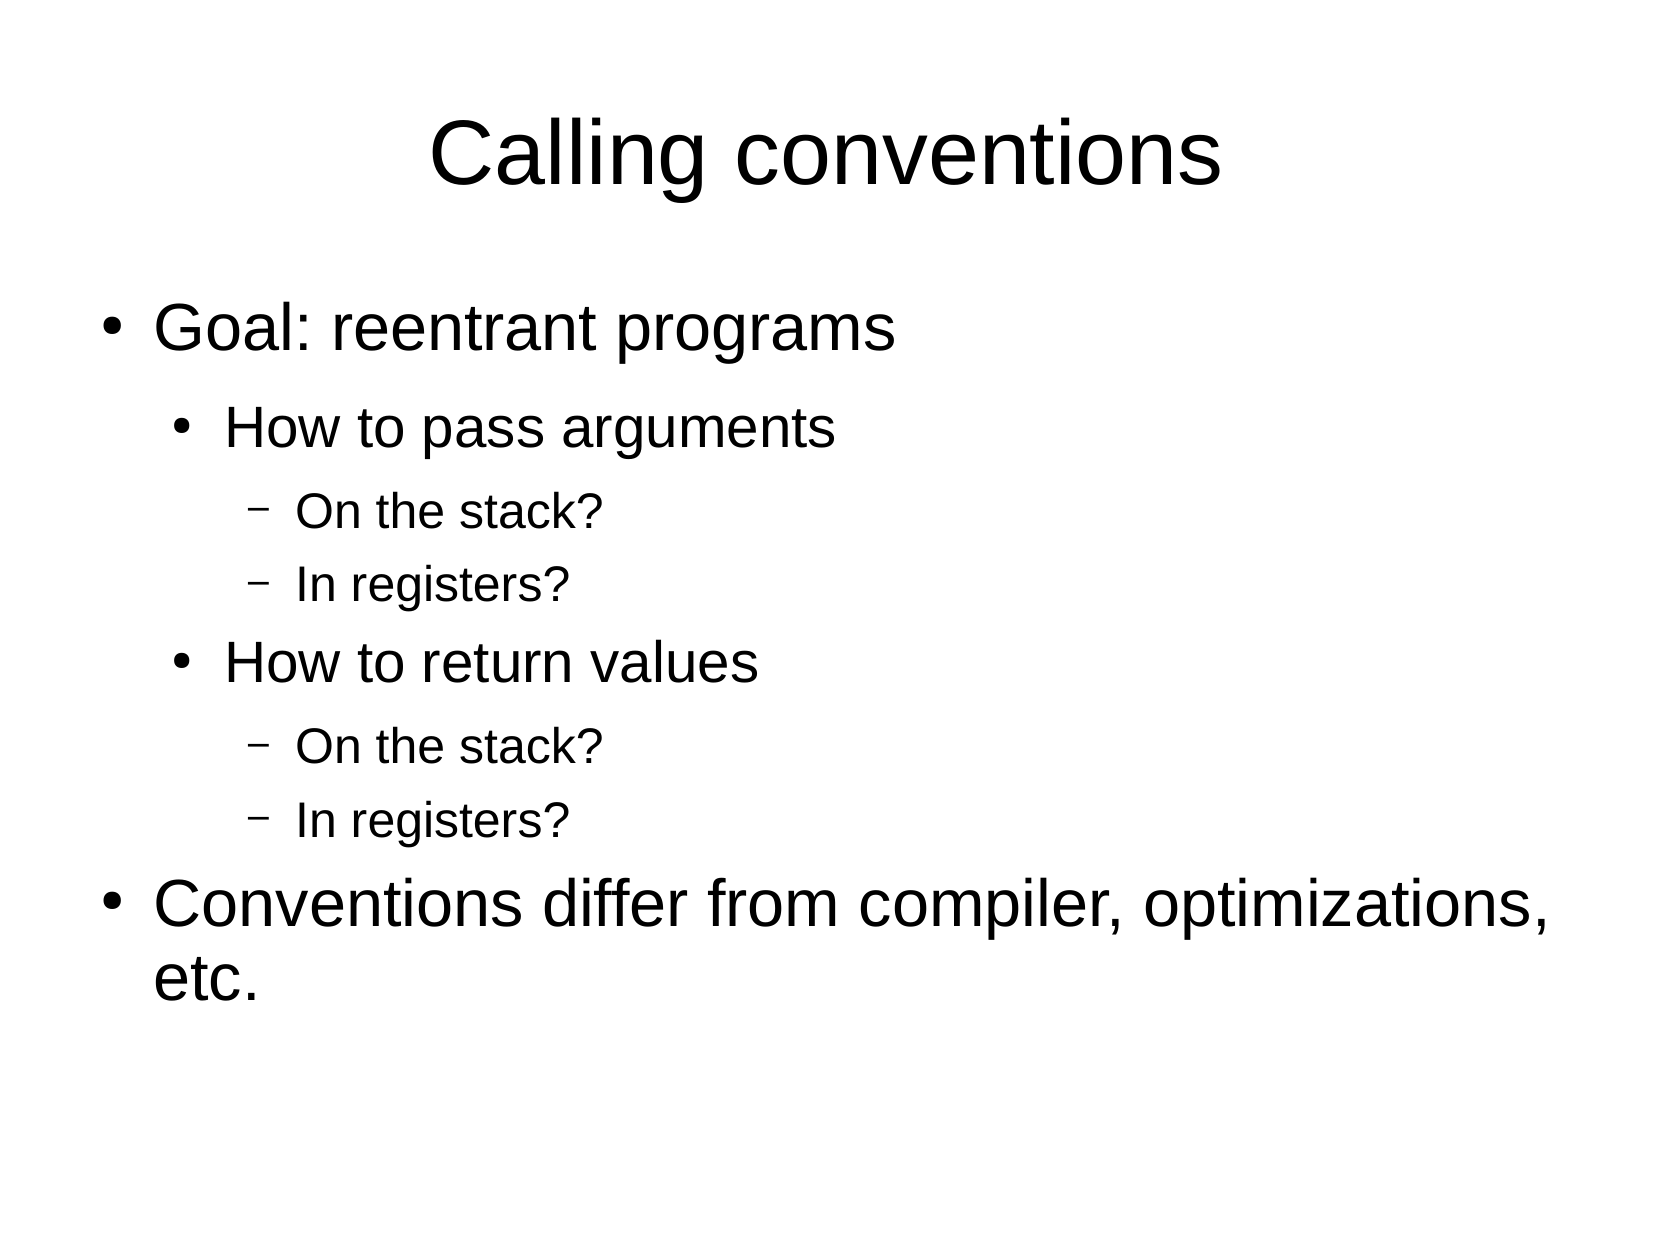

# Calling conventions
Goal: reentrant programs
How to pass arguments
On the stack?
In registers?
How to return values
On the stack?
In registers?
Conventions differ from compiler, optimizations, etc.